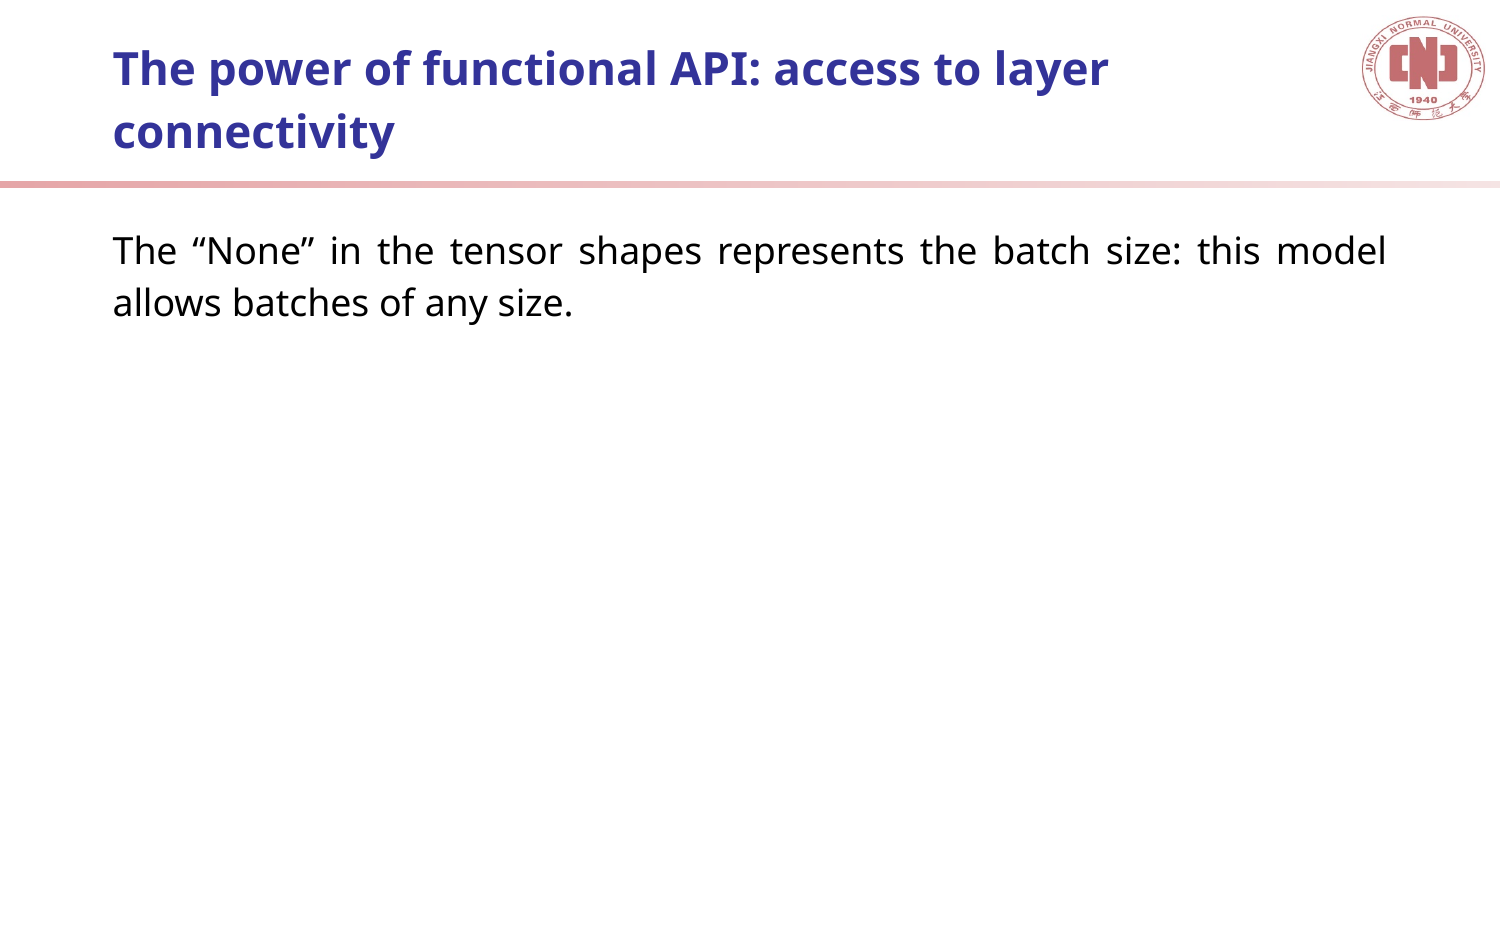

# The power of functional API: access to layer connectivity
The “None” in the tensor shapes represents the batch size: this model allows batches of any size.